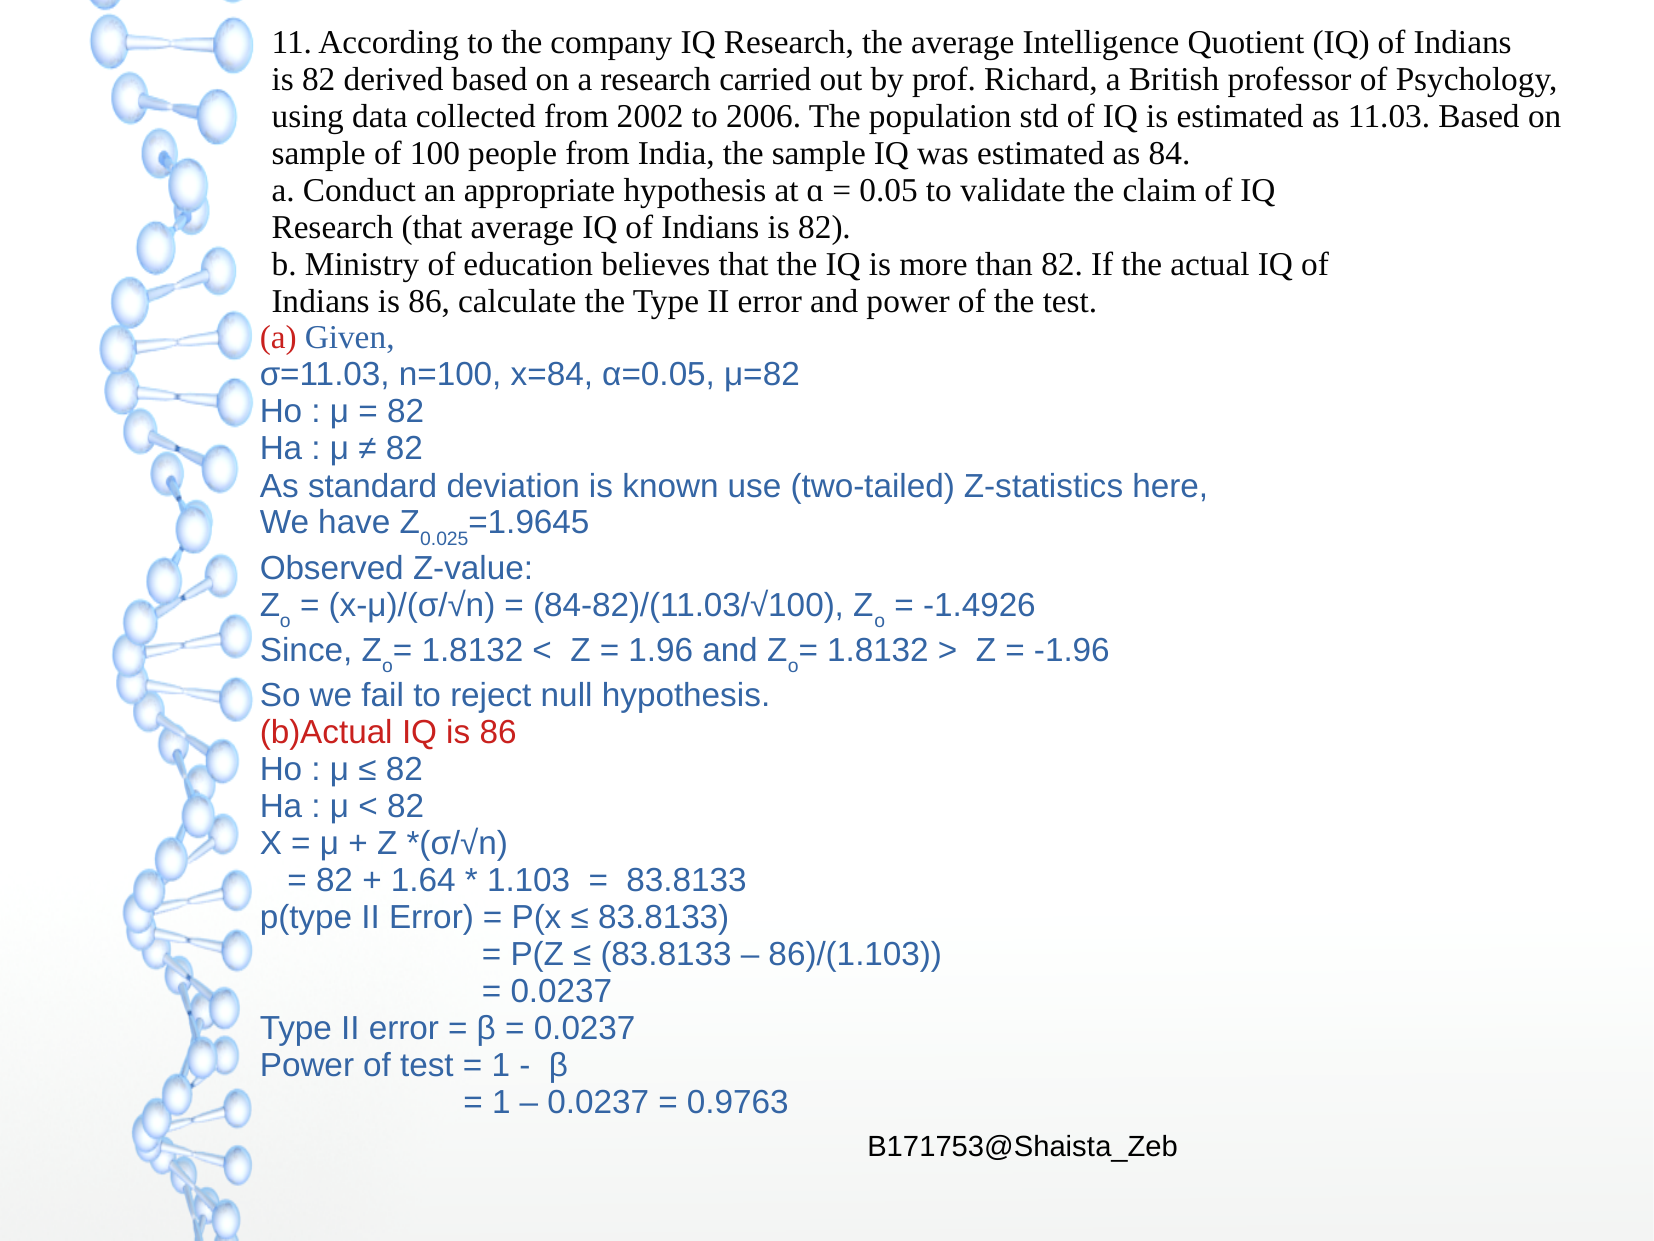

# 11. According to the company IQ Research, the average Intelligence Quotient (IQ) of Indians is 82 derived based on a research carried out by prof. Richard, a British professor of Psychology, using data collected from 2002 to 2006. The population std of IQ is estimated as 11.03. Based on sample of 100 people from India, the sample IQ was estimated as 84. a. Conduct an appropriate hypothesis at ɑ = 0.05 to validate the claim of IQ Research (that average IQ of Indians is 82). b. Ministry of education believes that the IQ is more than 82. If the actual IQ of Indians is 86, calculate the Type II error and power of the test.
(a) Given,
σ=11.03, n=100, x=84, α=0.05, μ=82
Ho : μ = 82
Ha : μ ≠ 82
As standard deviation is known use (two-tailed) Z-statistics here,
We have Z0.025=1.9645
Observed Z-value:
Zo = (x-μ)/(σ/√n) = (84-82)/(11.03/√100), Zo = -1.4926
Since, Zo= 1.8132 < Z = 1.96 and Zo= 1.8132 > Z = -1.96
So we fail to reject null hypothesis.
(b)Actual IQ is 86
Ho : μ ≤ 82
Ha : μ < 82
X = μ + Z *(σ/√n)
 = 82 + 1.64 * 1.103 = 83.8133
p(type II Error) = P(x ≤ 83.8133)
 = P(Z ≤ (83.8133 – 86)/(1.103))
 = 0.0237
Type II error = β = 0.0237
Power of test = 1 - β
 = 1 – 0.0237 = 0.9763
B171753@Shaista_Zeb